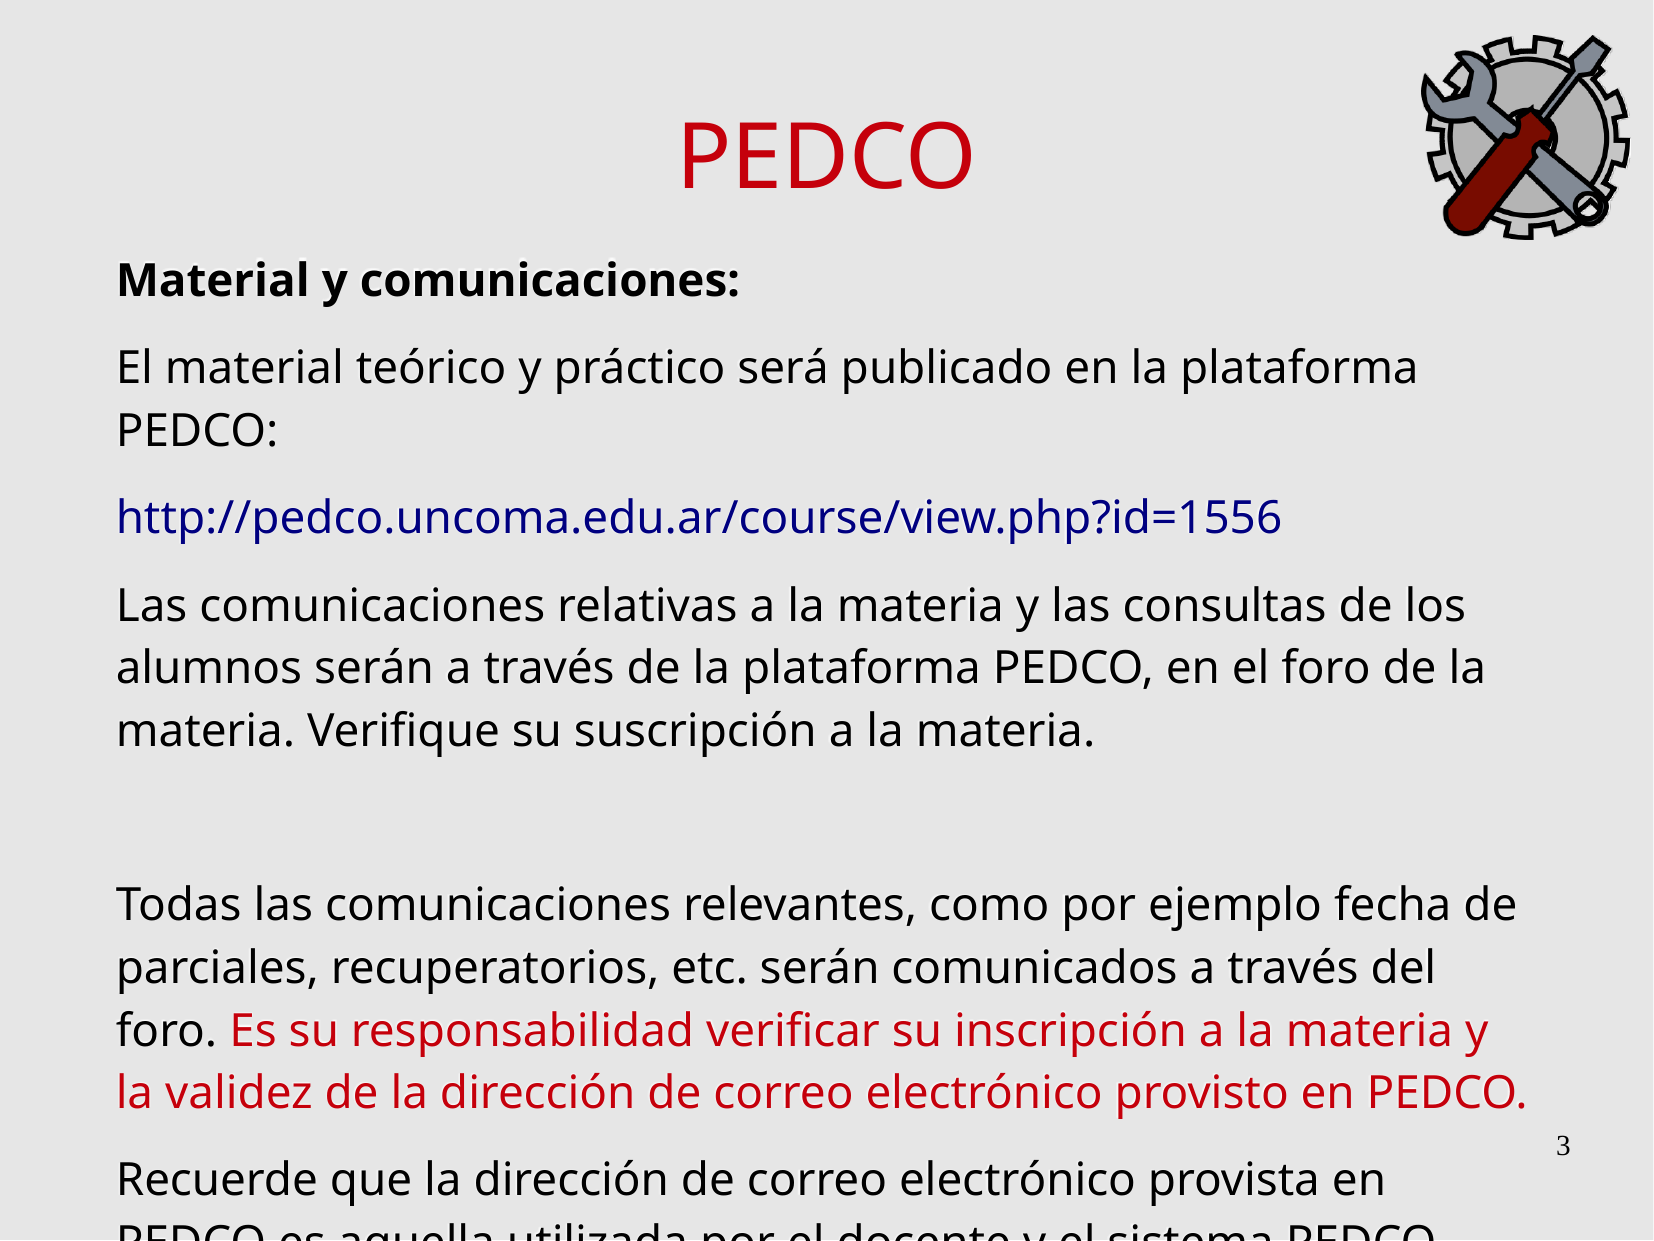

# PEDCO
Material y comunicaciones:
El material teórico y práctico será publicado en la plataforma PEDCO:
http://pedco.uncoma.edu.ar/course/view.php?id=1556
Las comunicaciones relativas a la materia y las consultas de los alumnos serán a través de la plataforma PEDCO, en el foro de la materia. Verifique su suscripción a la materia.
Todas las comunicaciones relevantes, como por ejemplo fecha de parciales, recuperatorios, etc. serán comunicados a través del foro. Es su responsabilidad verificar su inscripción a la materia y la validez de la dirección de correo electrónico provisto en PEDCO.
Recuerde que la dirección de correo electrónico provista en PEDCO es aquella utilizada por el docente y el sistema PEDCO para comunicarse con ud.
3